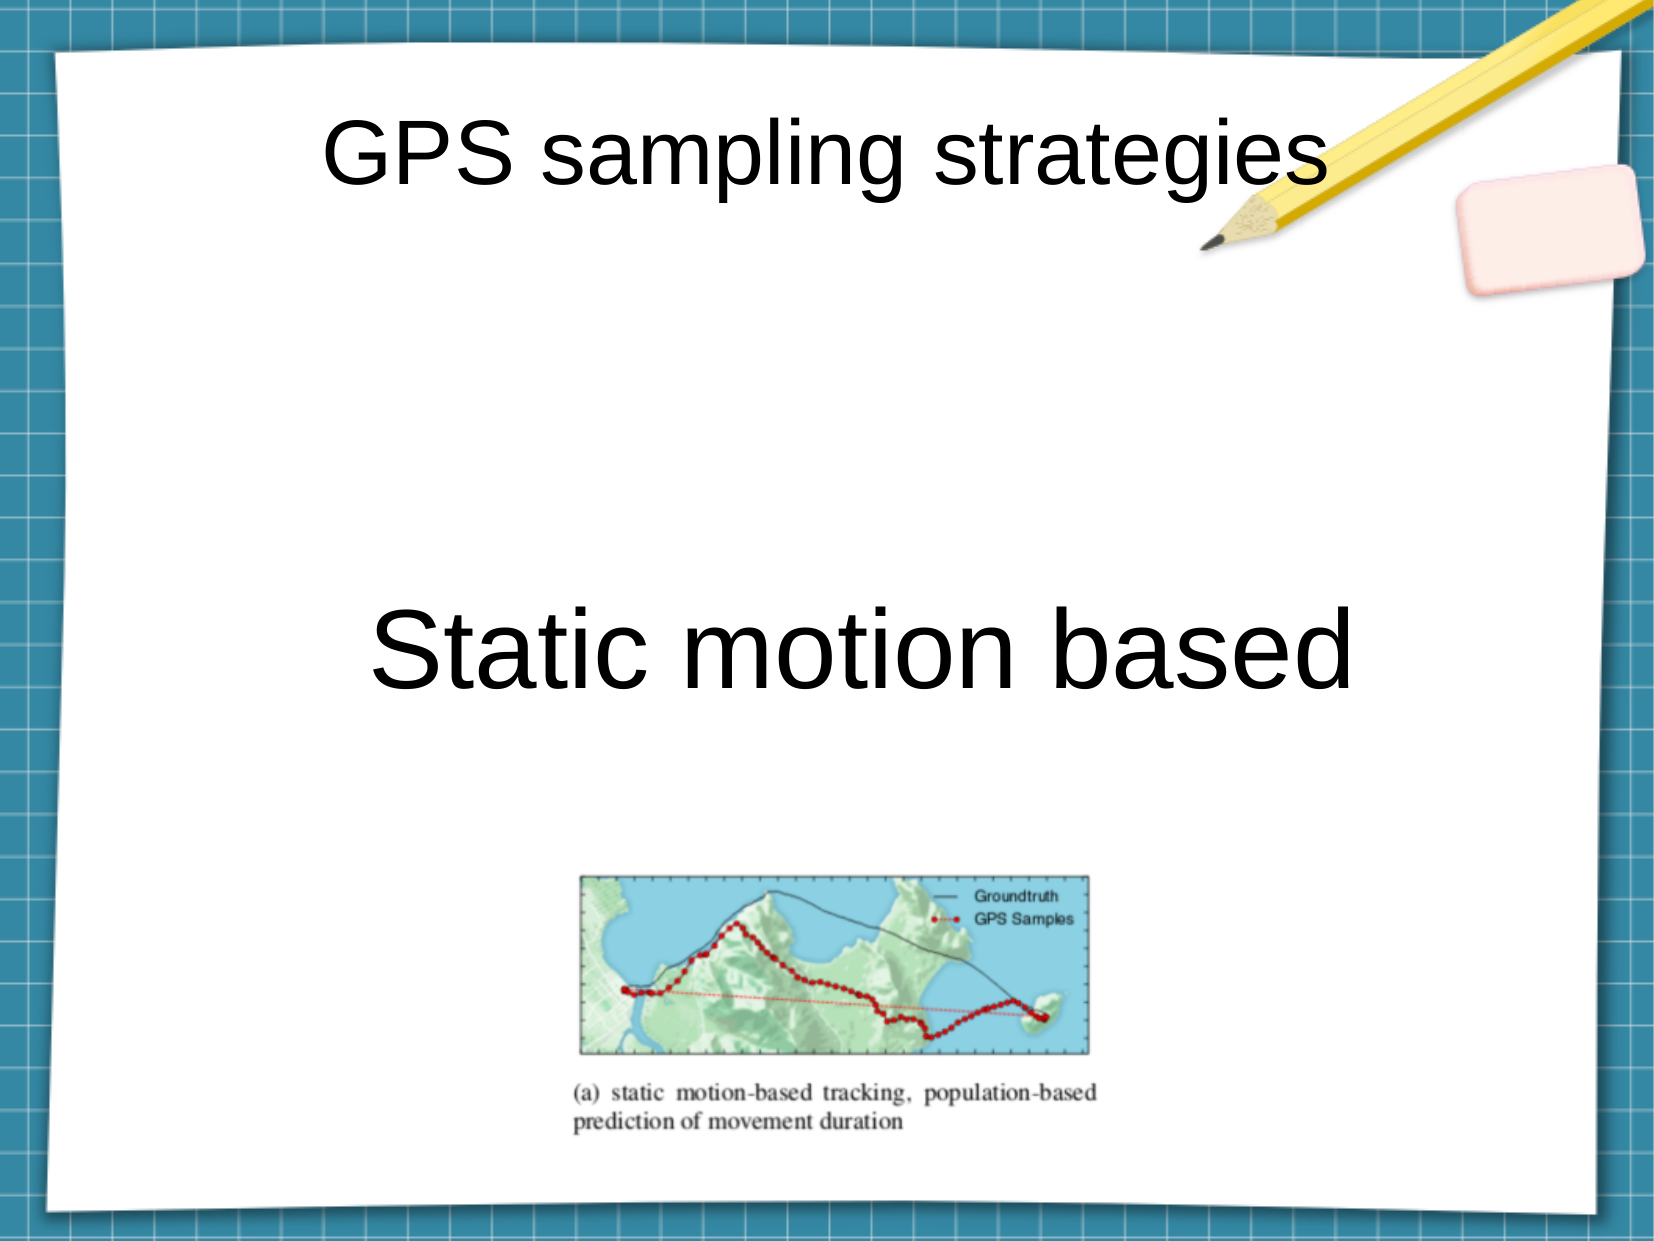

# GPS sampling strategies
Static motion based